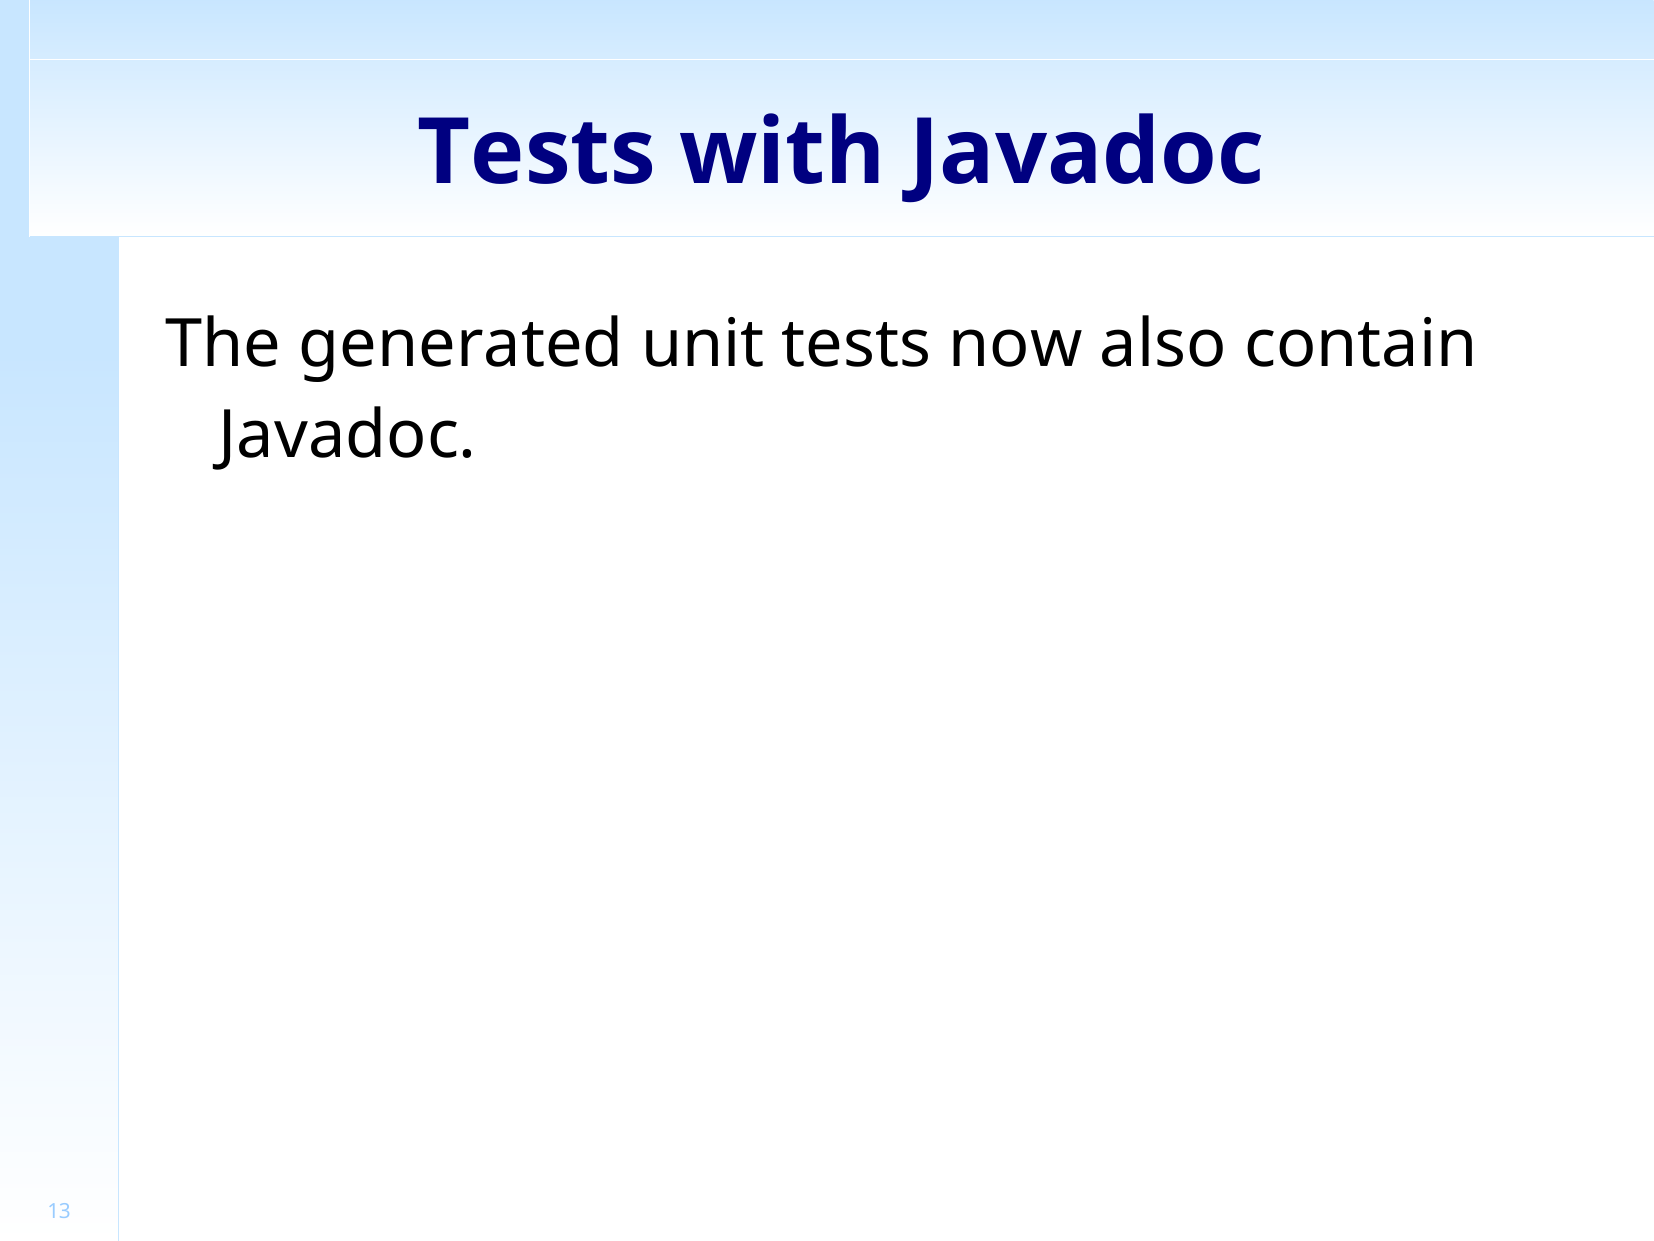

# Tests with Javadoc
The generated unit tests now also contain Javadoc.